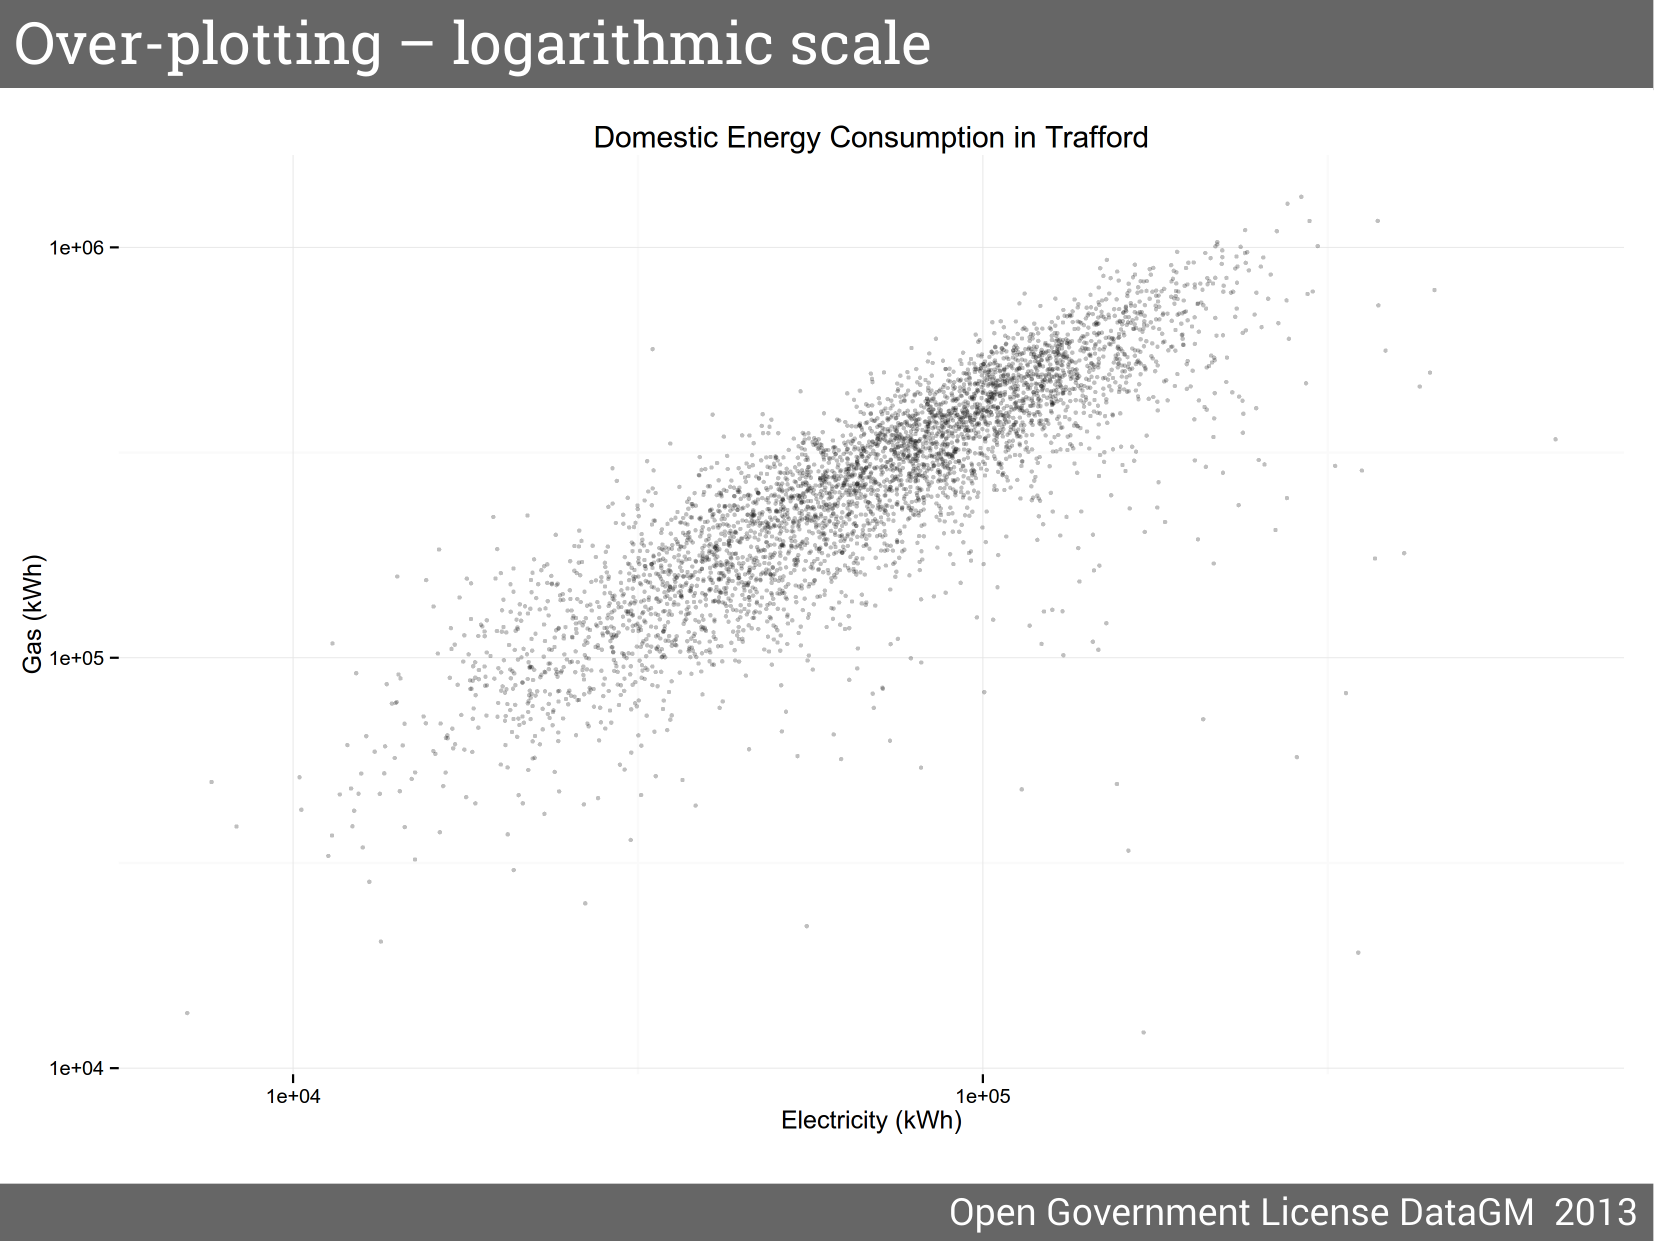

Over-plotting – logarithmic scale
Open Government License DataGM 2013